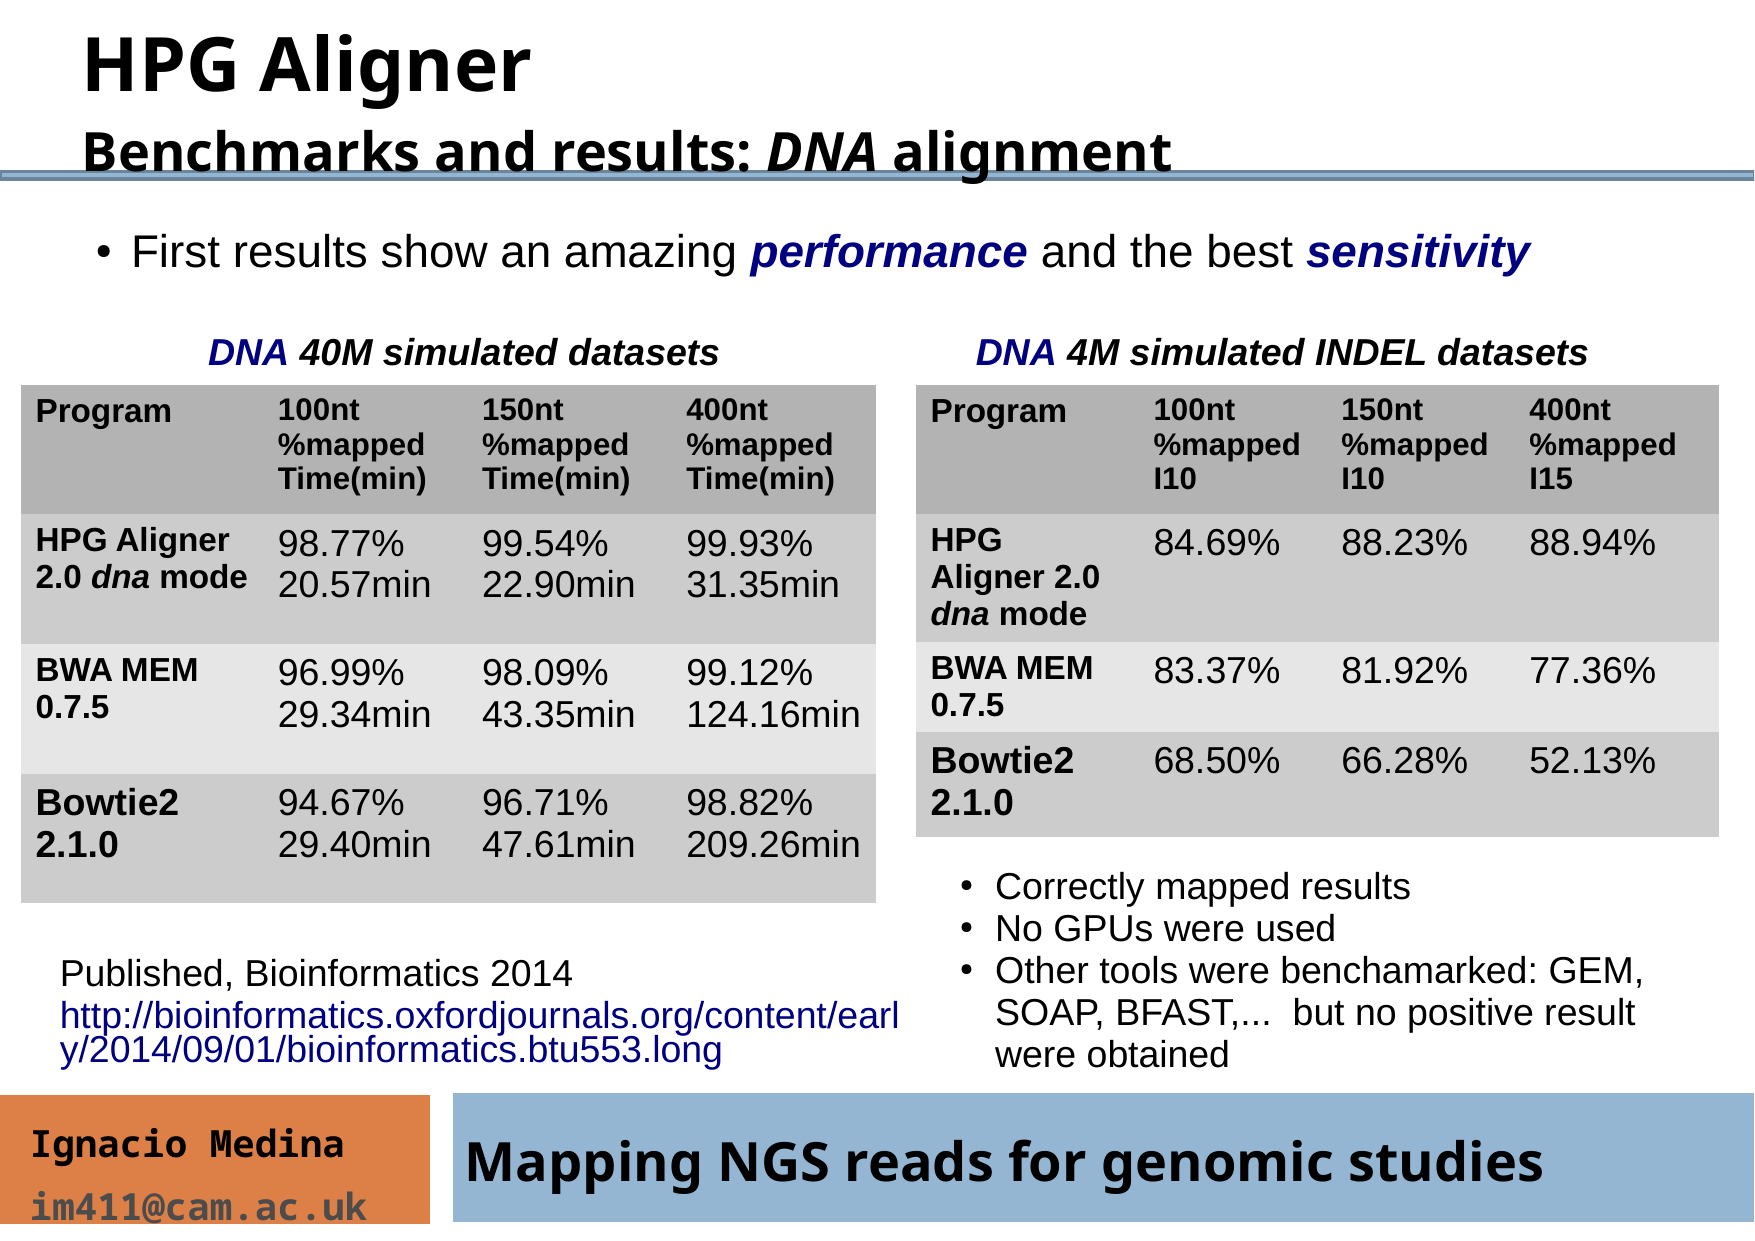

HPG Aligner
Benchmarks and results: DNA alignment
First results show an amazing performance and the best sensitivity
DNA 40M simulated datasets
DNA 4M simulated INDEL datasets
| Program | 100nt %mapped Time(min) | 150nt %mapped Time(min) | 400nt %mapped Time(min) |
| --- | --- | --- | --- |
| HPG Aligner 2.0 dna mode | 98.77% 20.57min | 99.54% 22.90min | 99.93% 31.35min |
| BWA MEM 0.7.5 | 96.99% 29.34min | 98.09% 43.35min | 99.12% 124.16min |
| Bowtie2 2.1.0 | 94.67% 29.40min | 96.71% 47.61min | 98.82% 209.26min |
| Program | 100nt %mapped I10 | 150nt %mapped I10 | 400nt %mapped I15 |
| --- | --- | --- | --- |
| HPG Aligner 2.0 dna mode | 84.69% | 88.23% | 88.94% |
| BWA MEM 0.7.5 | 83.37% | 81.92% | 77.36% |
| Bowtie2 2.1.0 | 68.50% | 66.28% | 52.13% |
Correctly mapped results
No GPUs were used
Other tools were benchamarked: GEM, SOAP, BFAST,... but no positive result were obtained
Published, Bioinformatics 2014
http://bioinformatics.oxfordjournals.org/content/early/2014/09/01/bioinformatics.btu553.long
Ignacio Medina
im411@cam.ac.uk
Mapping NGS reads for genomic studies